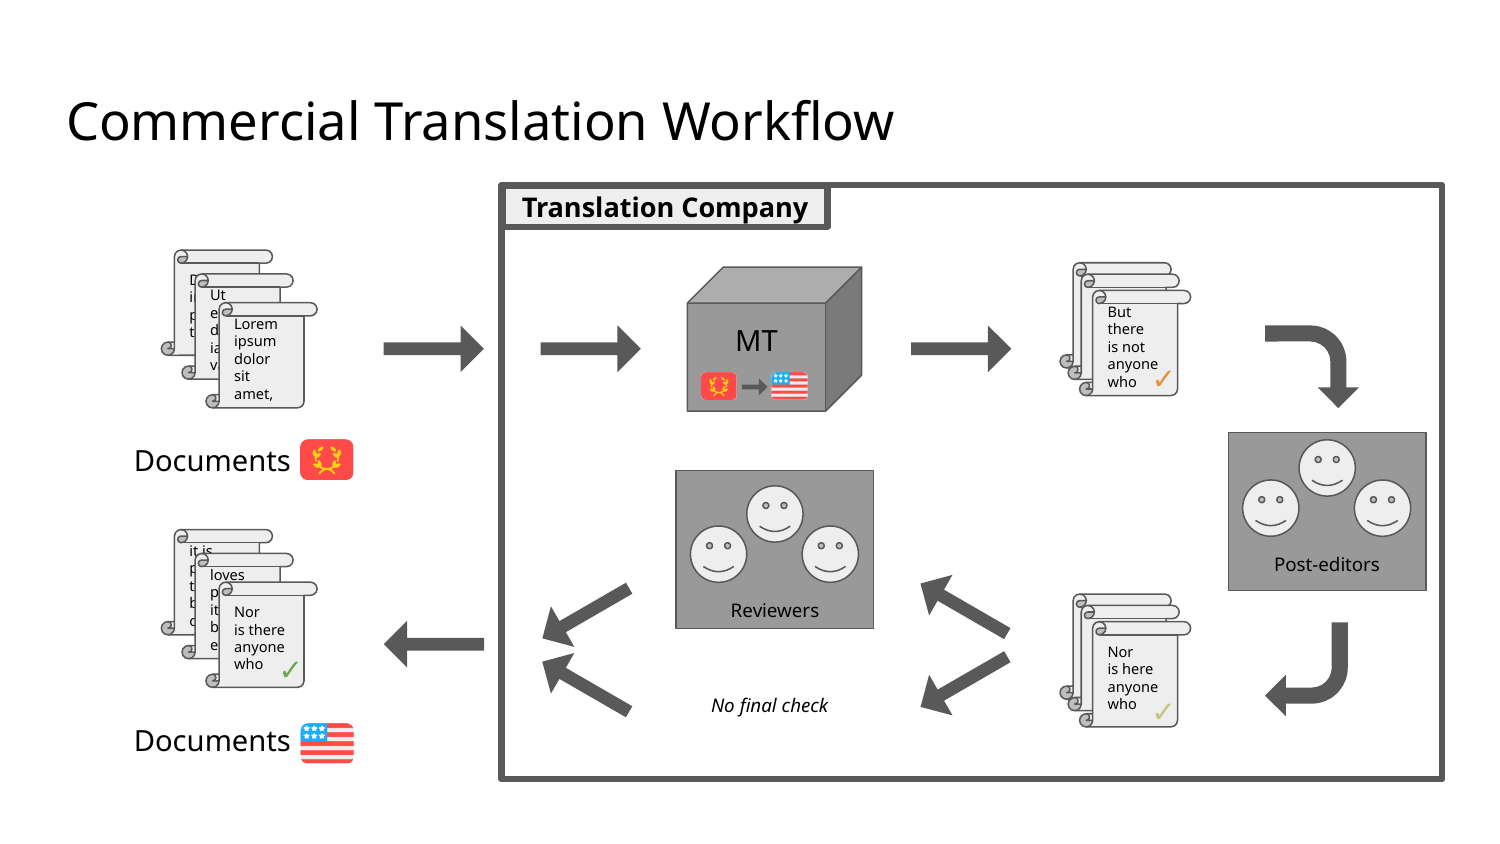

# Commercial Translation Workflow
Translation Company
Donec in purus tortor.
Ut eleifend iaculis varius.
Lorem ipsum dolor sit amet,
Documents
it is pain A text based on Cicero
loves pain itself because
But there
is not anyone who
✓
MT
Post-editors
Reviewers
it is pain A text based oicero
loves pain itself because
Nor
is there anyone who
it is pain A text based on Cicero
loves pain itself because
Nor
is here anyone who
✓
✓
No final check
Documents